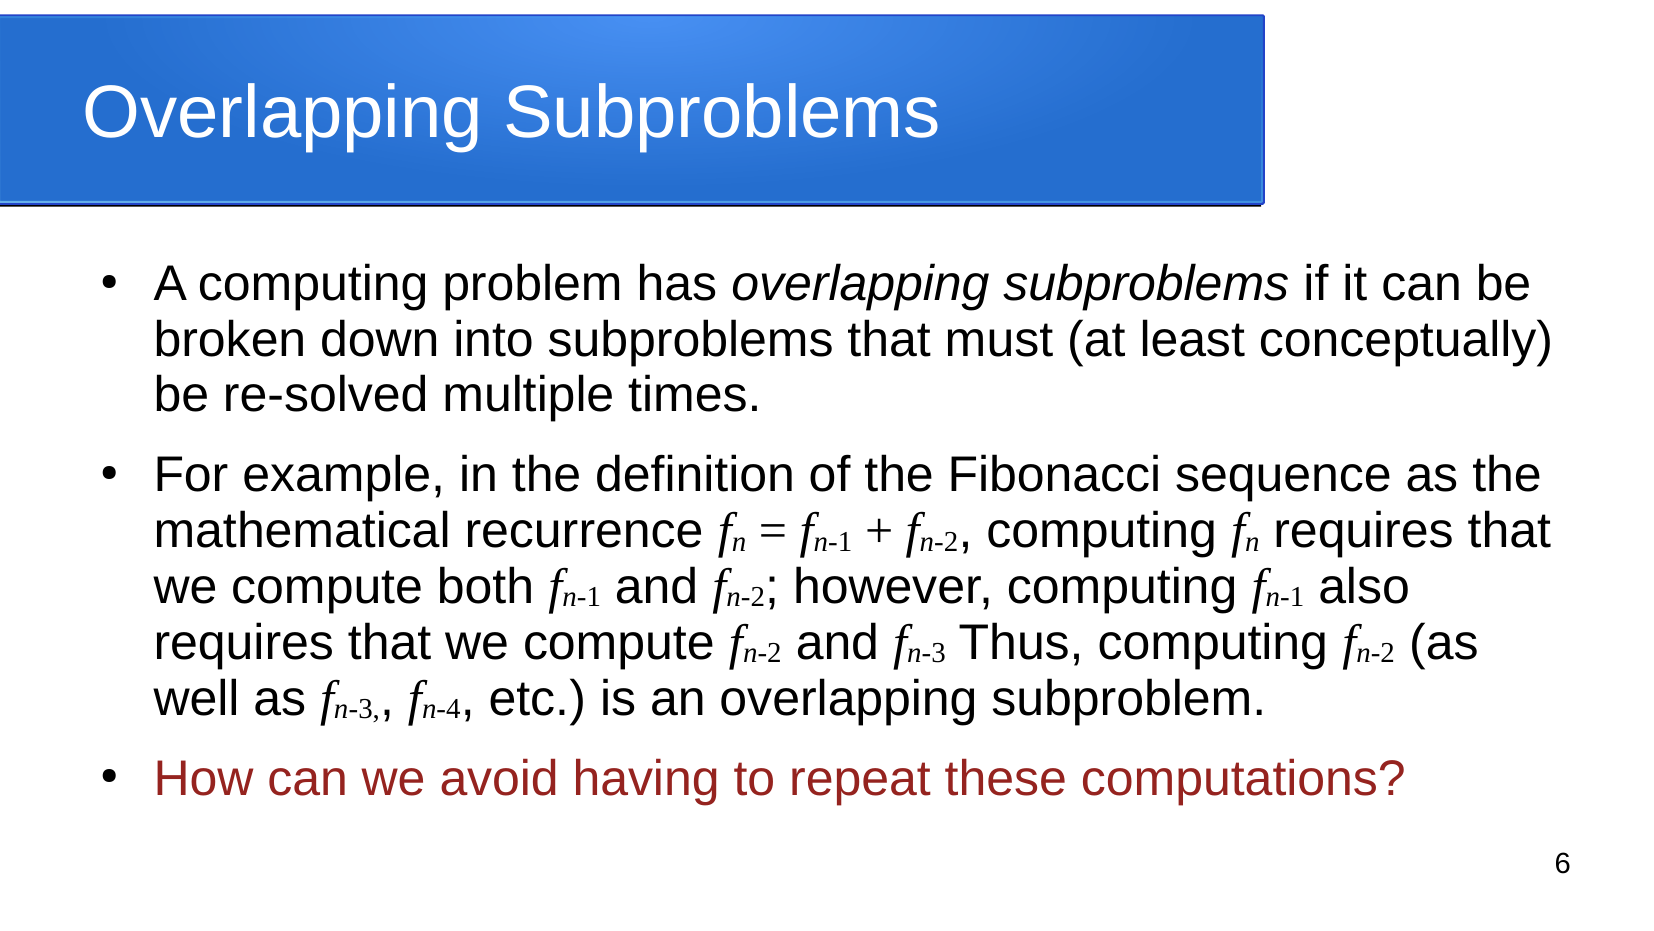

# Overlapping Subproblems
A computing problem has overlapping subproblems if it can be broken down into subproblems that must (at least conceptually) be re-solved multiple times.
For example, in the definition of the Fibonacci sequence as the mathematical recurrence fn = fn-1 + fn-2, computing fn requires that we compute both fn-1 and fn-2; however, computing fn-1 also requires that we compute fn-2 and fn-3 Thus, computing fn-2 (as well as fn-3,, fn-4, etc.) is an overlapping subproblem.
How can we avoid having to repeat these computations?
6